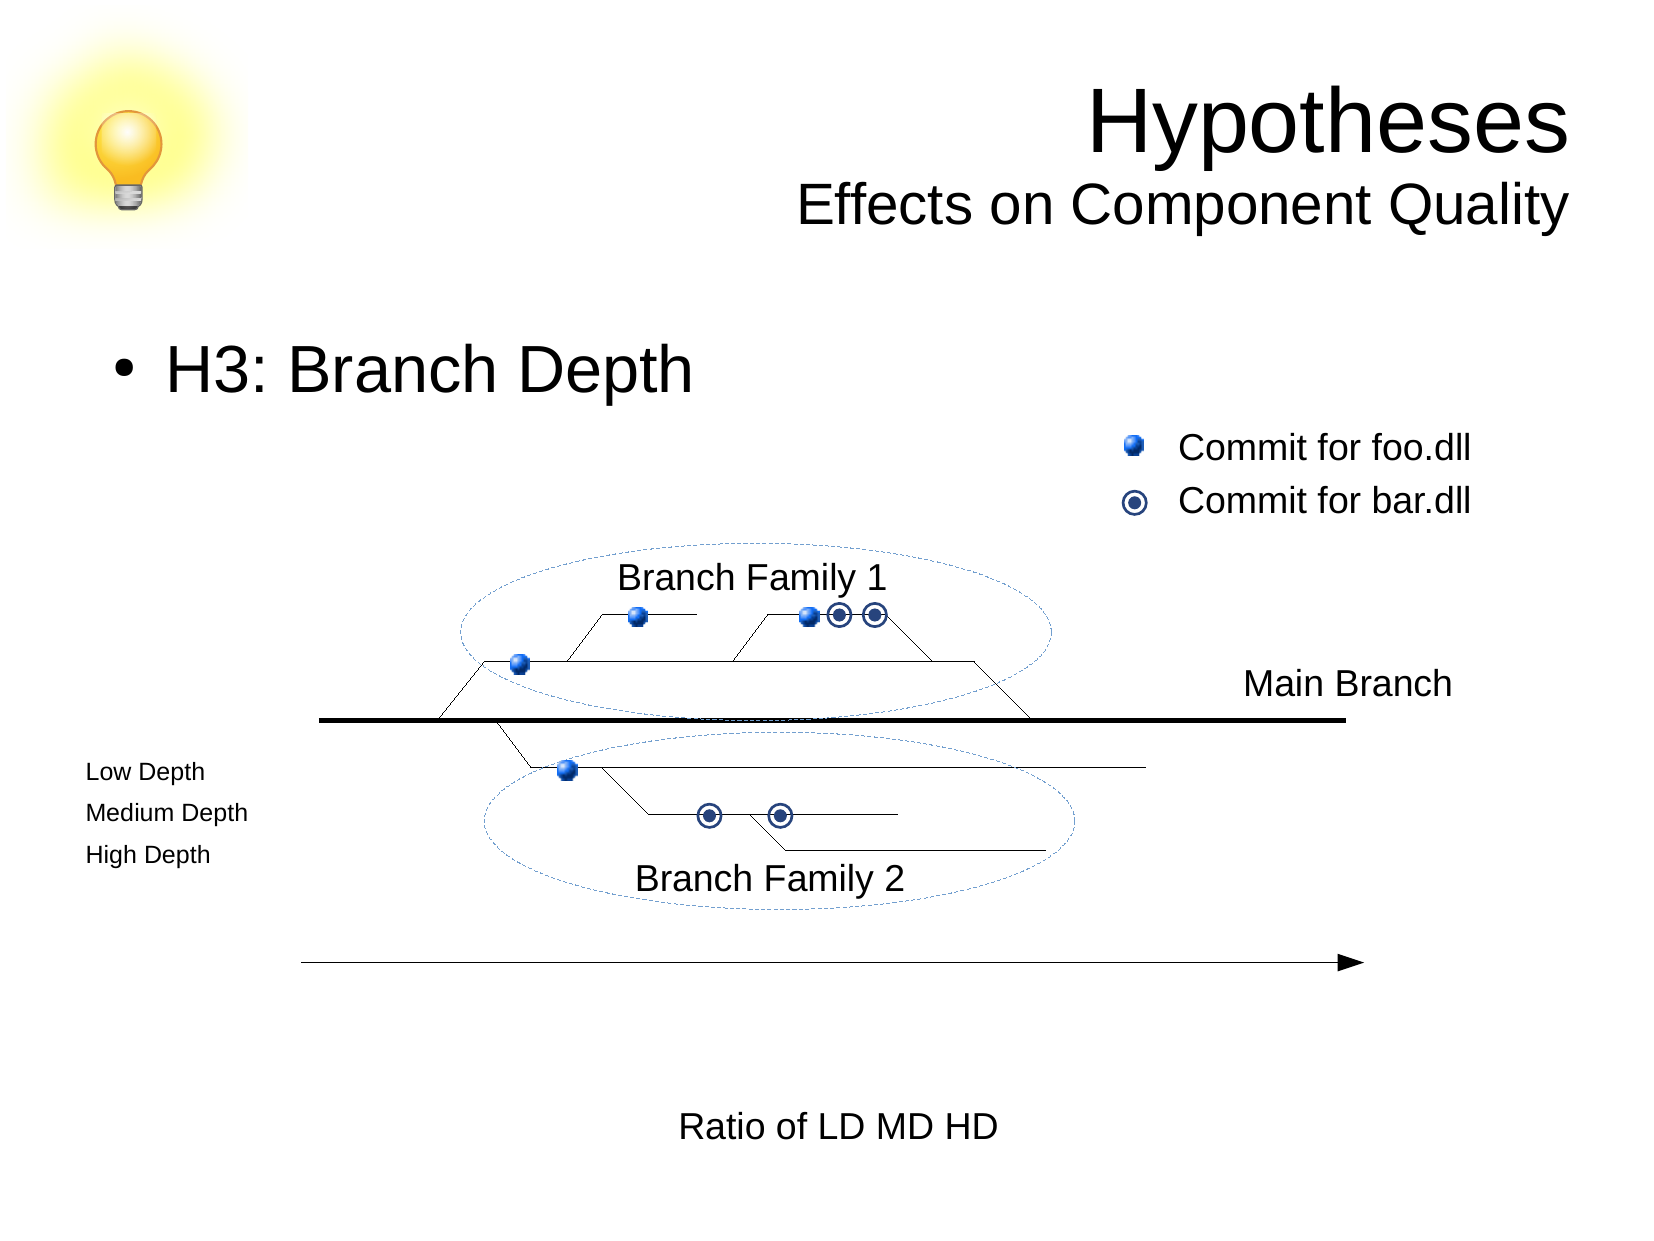

# Hypotheses Effects on Component Quality
H3: Branch Depth
Commit for foo.dll
Commit for bar.dll
Branch Family 1
Main Branch
Low Depth
Medium Depth
High Depth
Branch Family 2
Ratio of LD MD HD